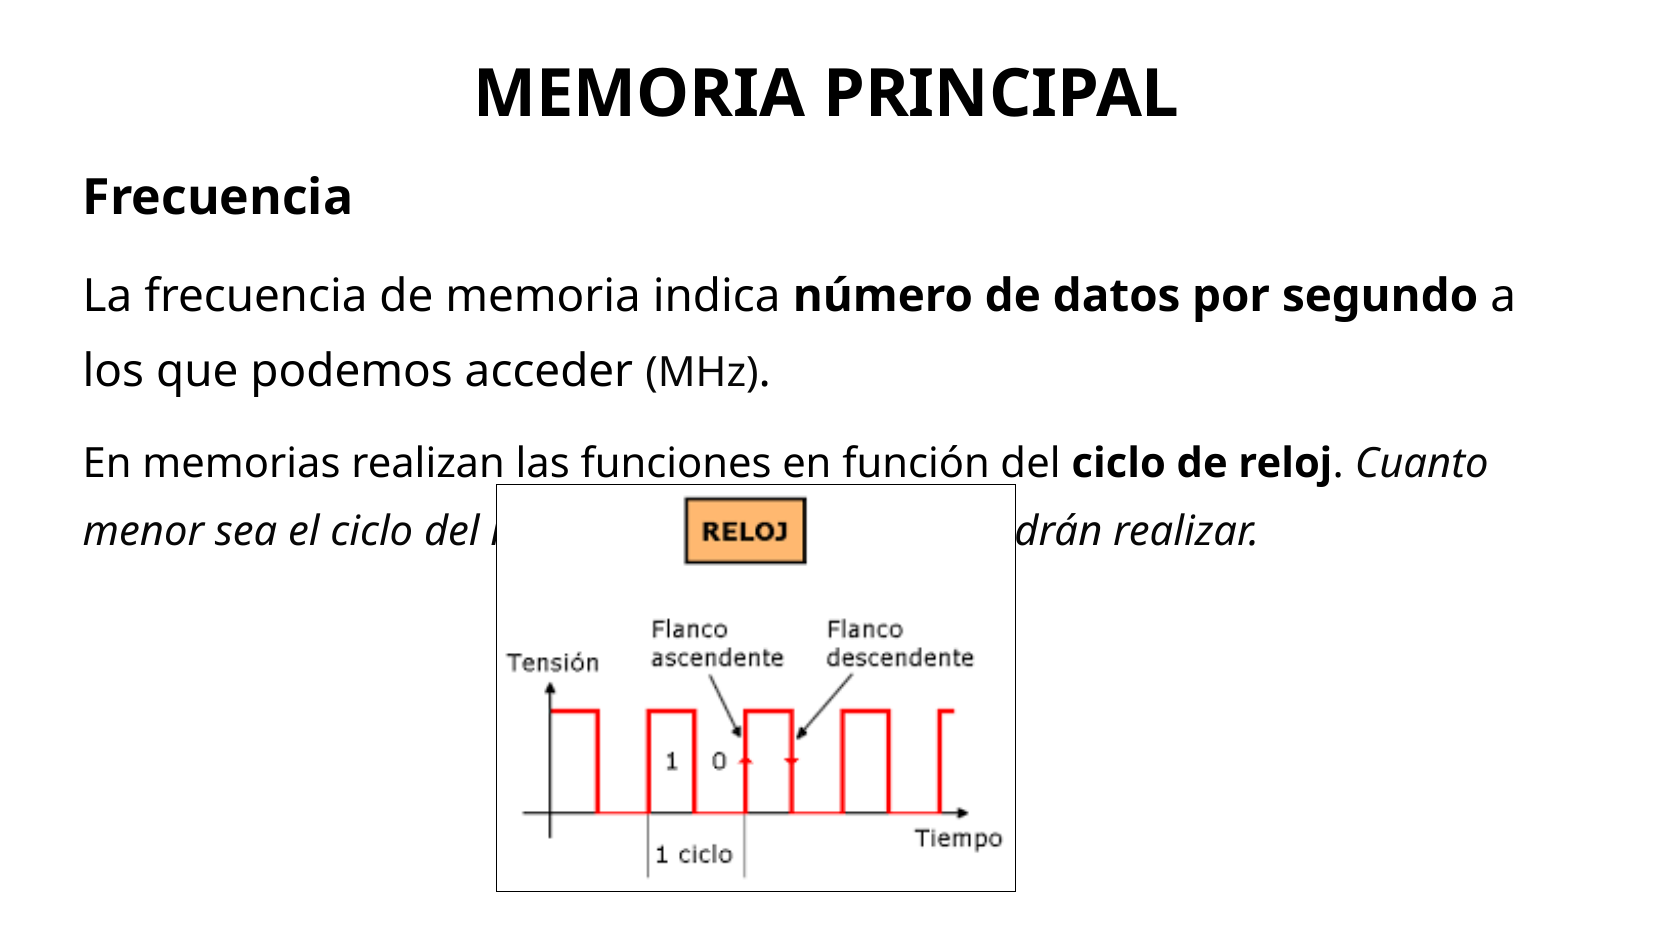

# MEMORIA PRINCIPAL
Frecuencia
La frecuencia de memoria indica número de datos por segundo a los que podemos acceder (MHz).
En memorias realizan las funciones en función del ciclo de reloj. Cuanto menor sea el ciclo del reloj, más operaciones se podrán realizar.